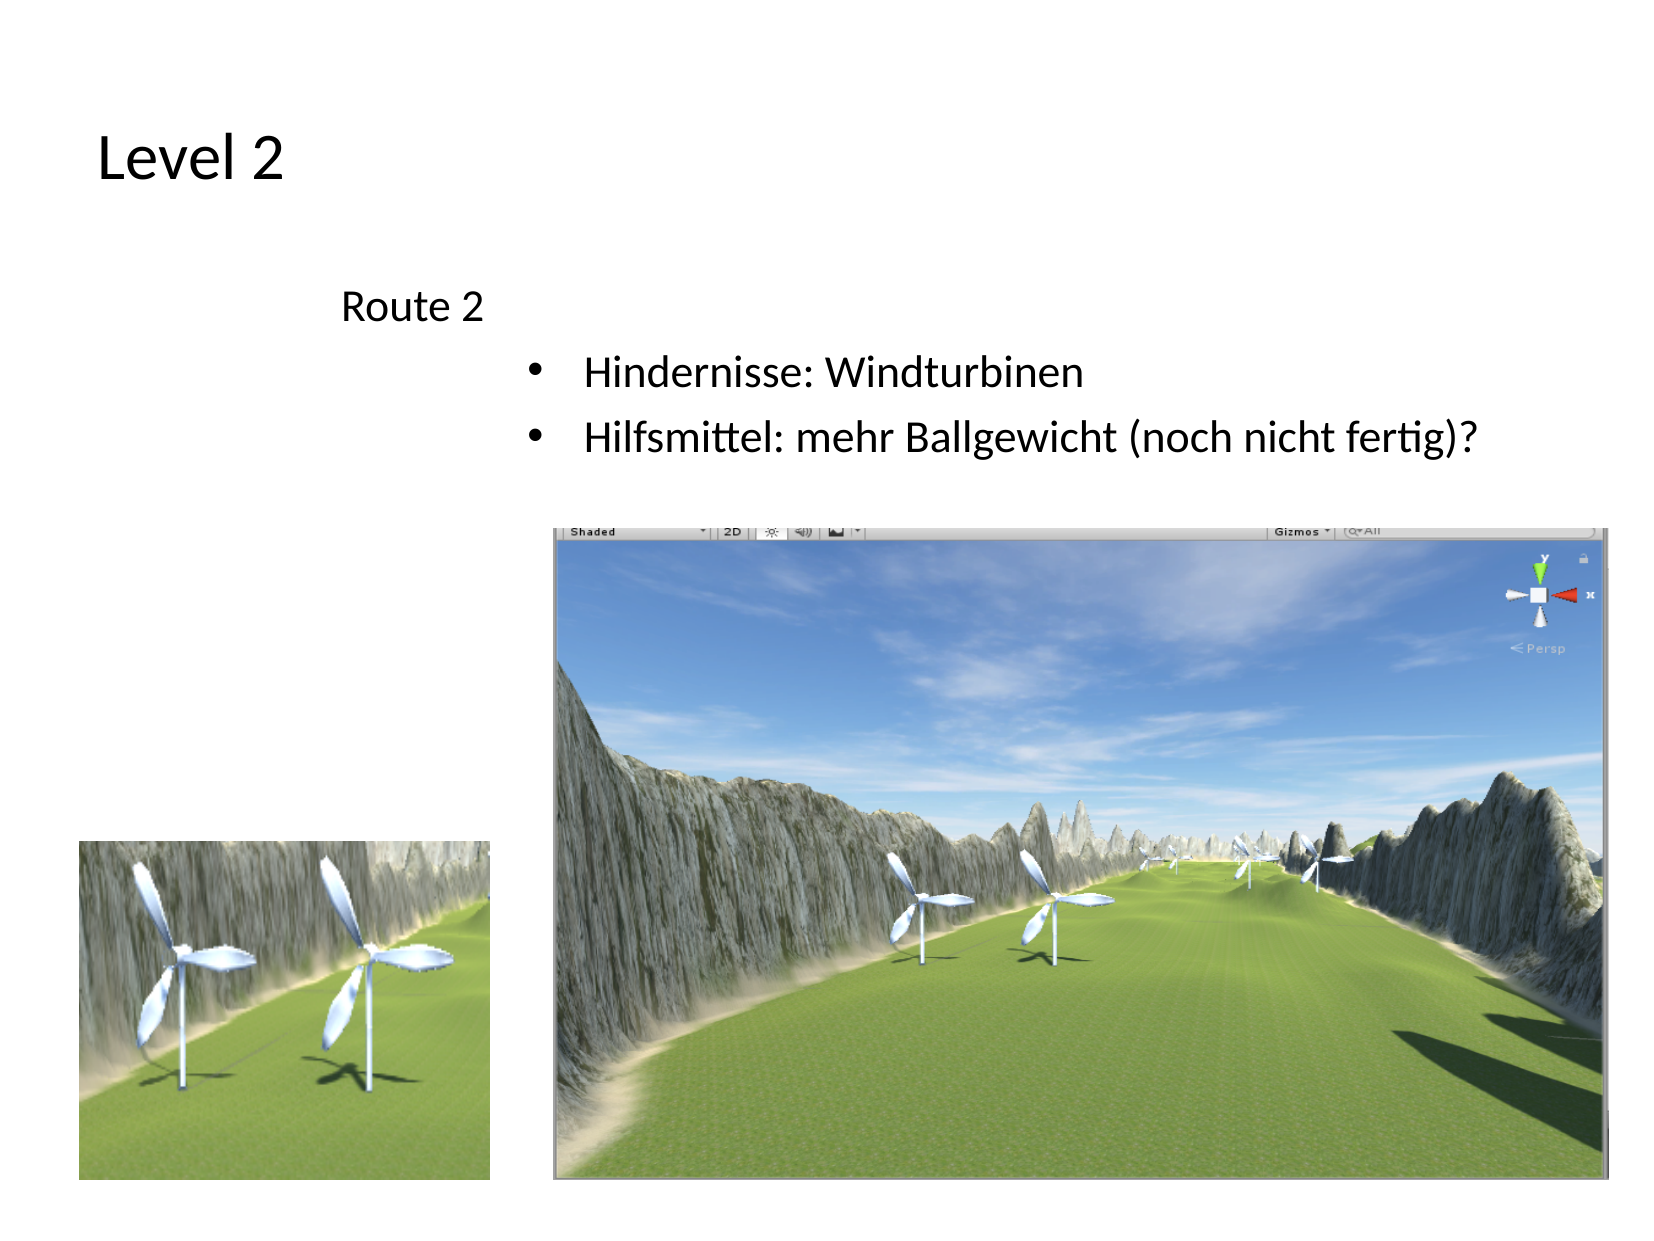

# Level 2
Route 2
Hindernisse: Windturbinen
Hilfsmittel: mehr Ballgewicht (noch nicht fertig)?